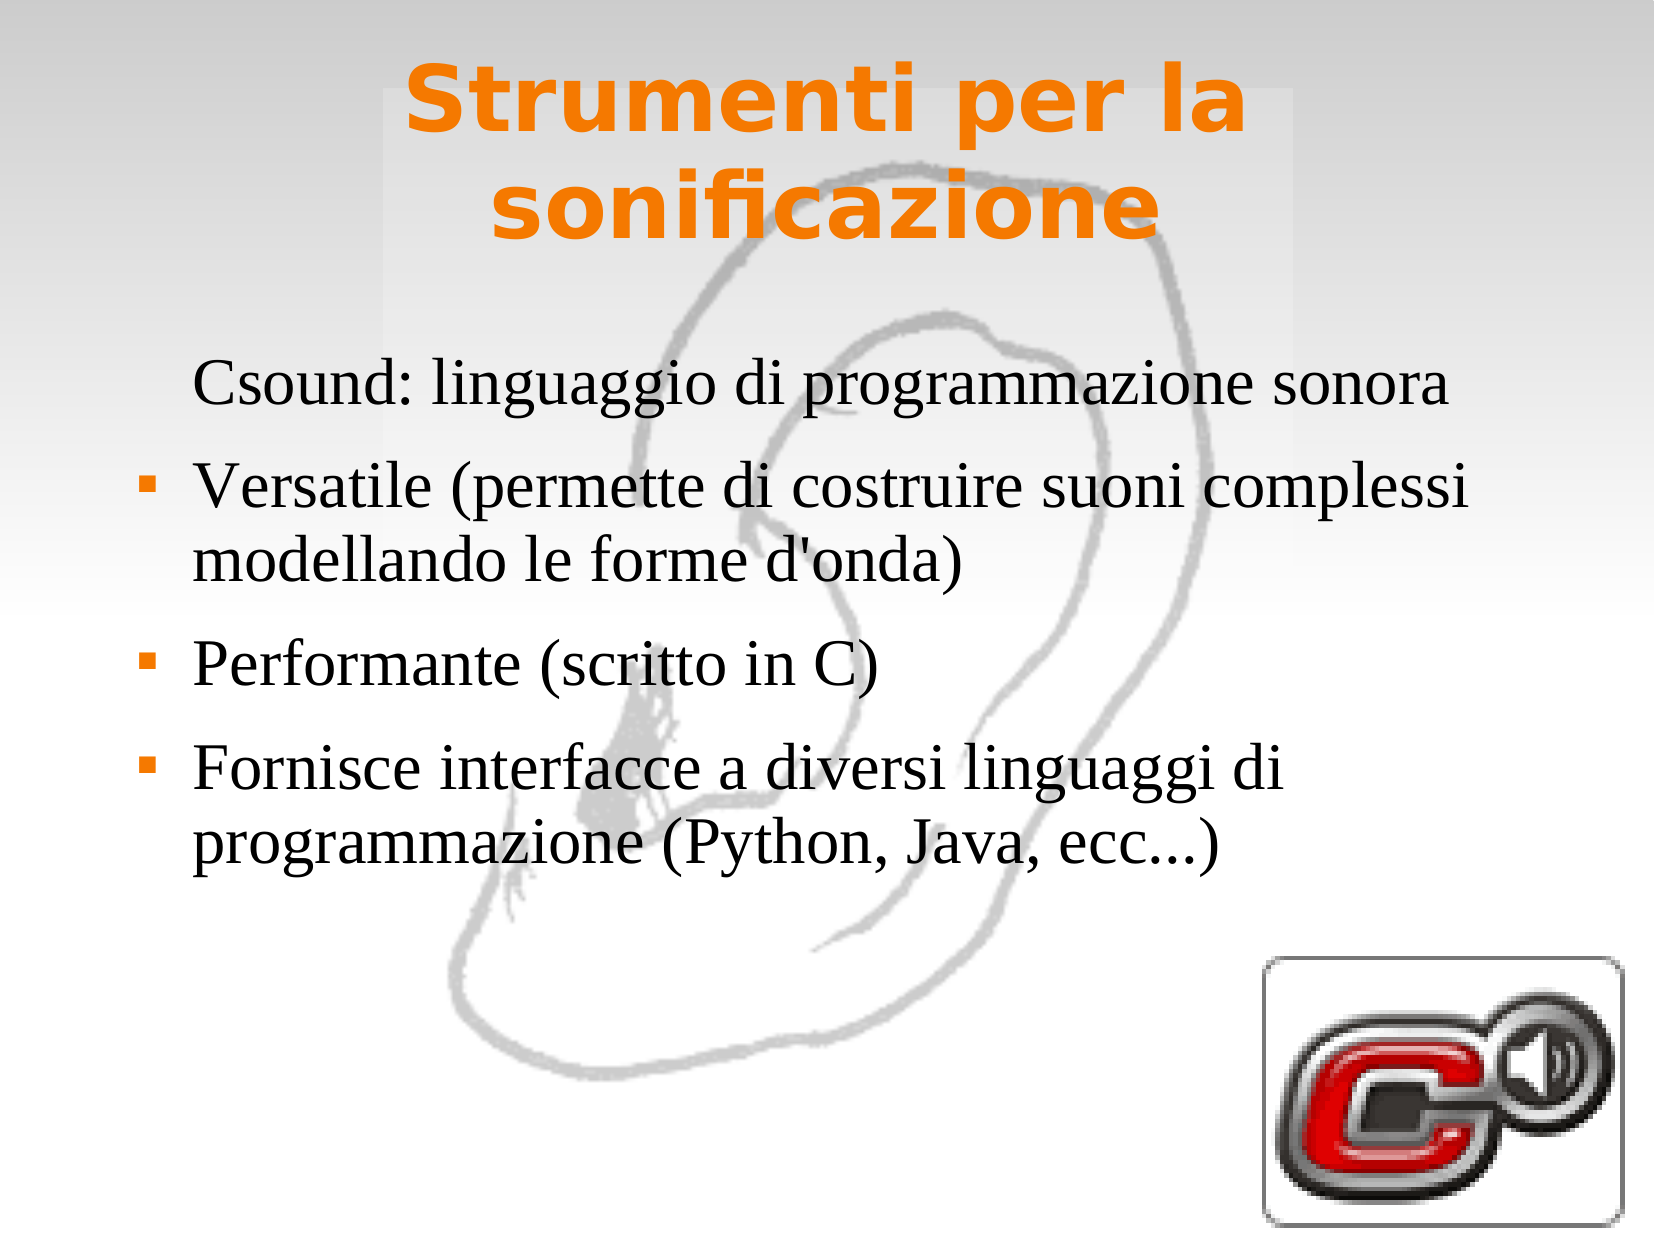

# Strumenti per la sonificazione
Csound: linguaggio di programmazione sonora
Versatile (permette di costruire suoni complessi modellando le forme d'onda)
Performante (scritto in C)
Fornisce interfacce a diversi linguaggi di programmazione (Python, Java, ecc...)
32